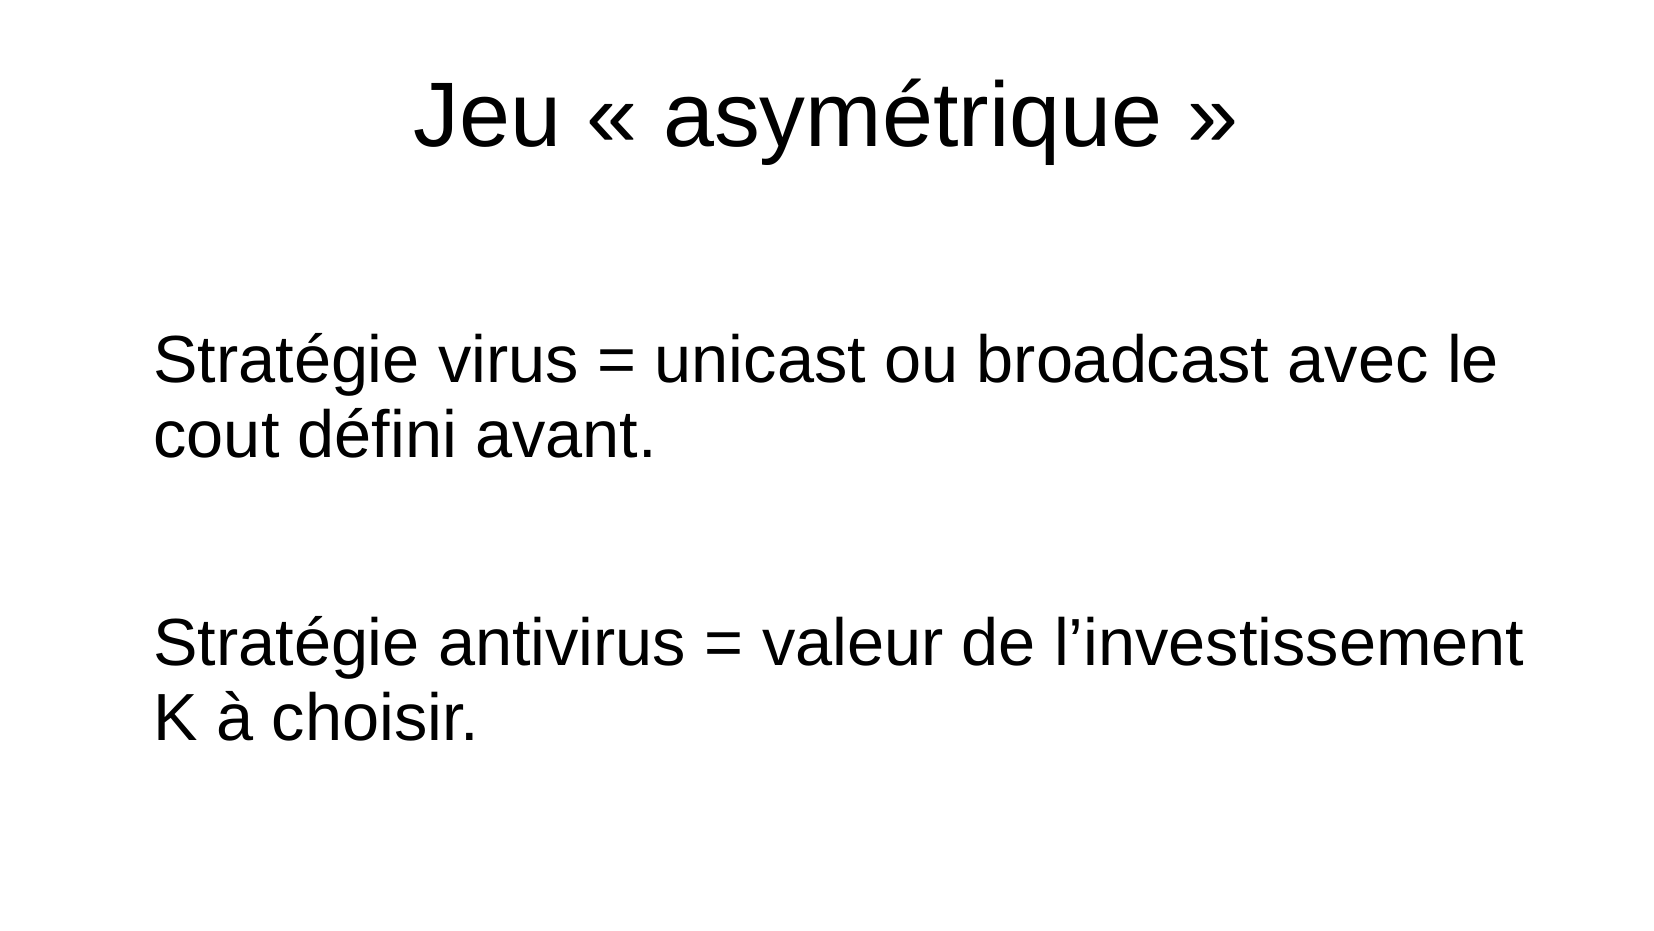

# Jeu « asymétrique »
Stratégie virus = unicast ou broadcast avec le cout défini avant.
Stratégie antivirus = valeur de l’investissement K à choisir.